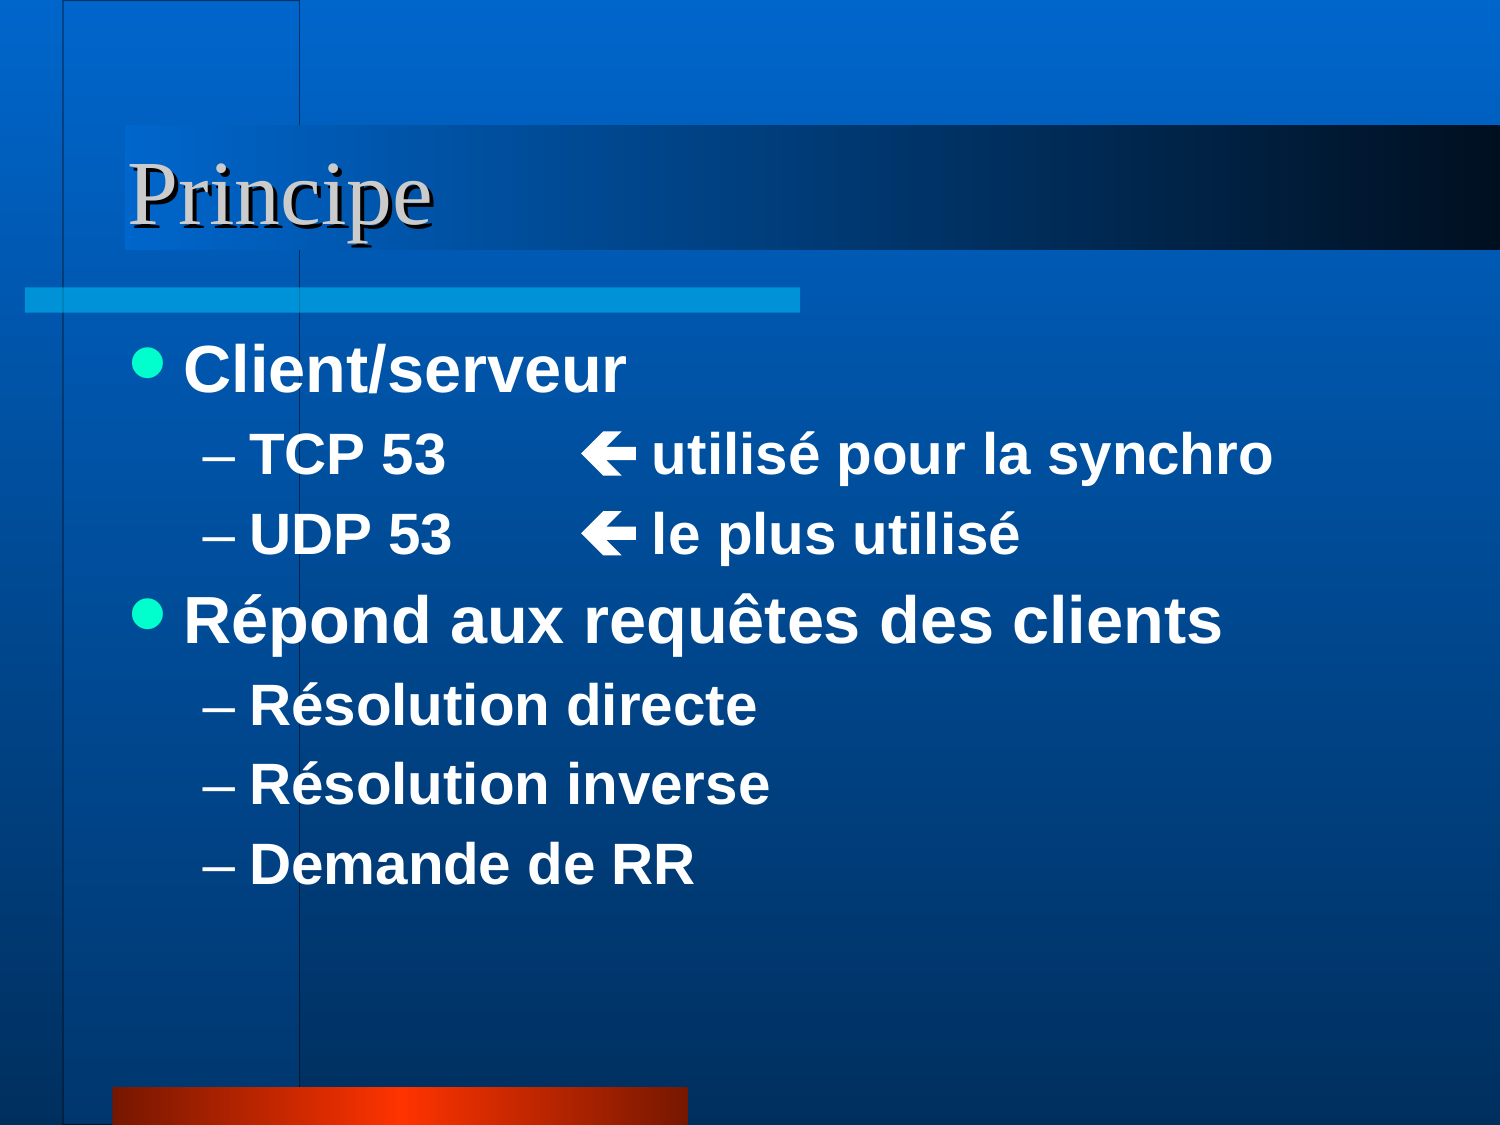

# Principe
Client/serveur
TCP 53	 utilisé pour la synchro
UDP 53 	 le plus utilisé
Répond aux requêtes des clients
Résolution directe
Résolution inverse
Demande de RR